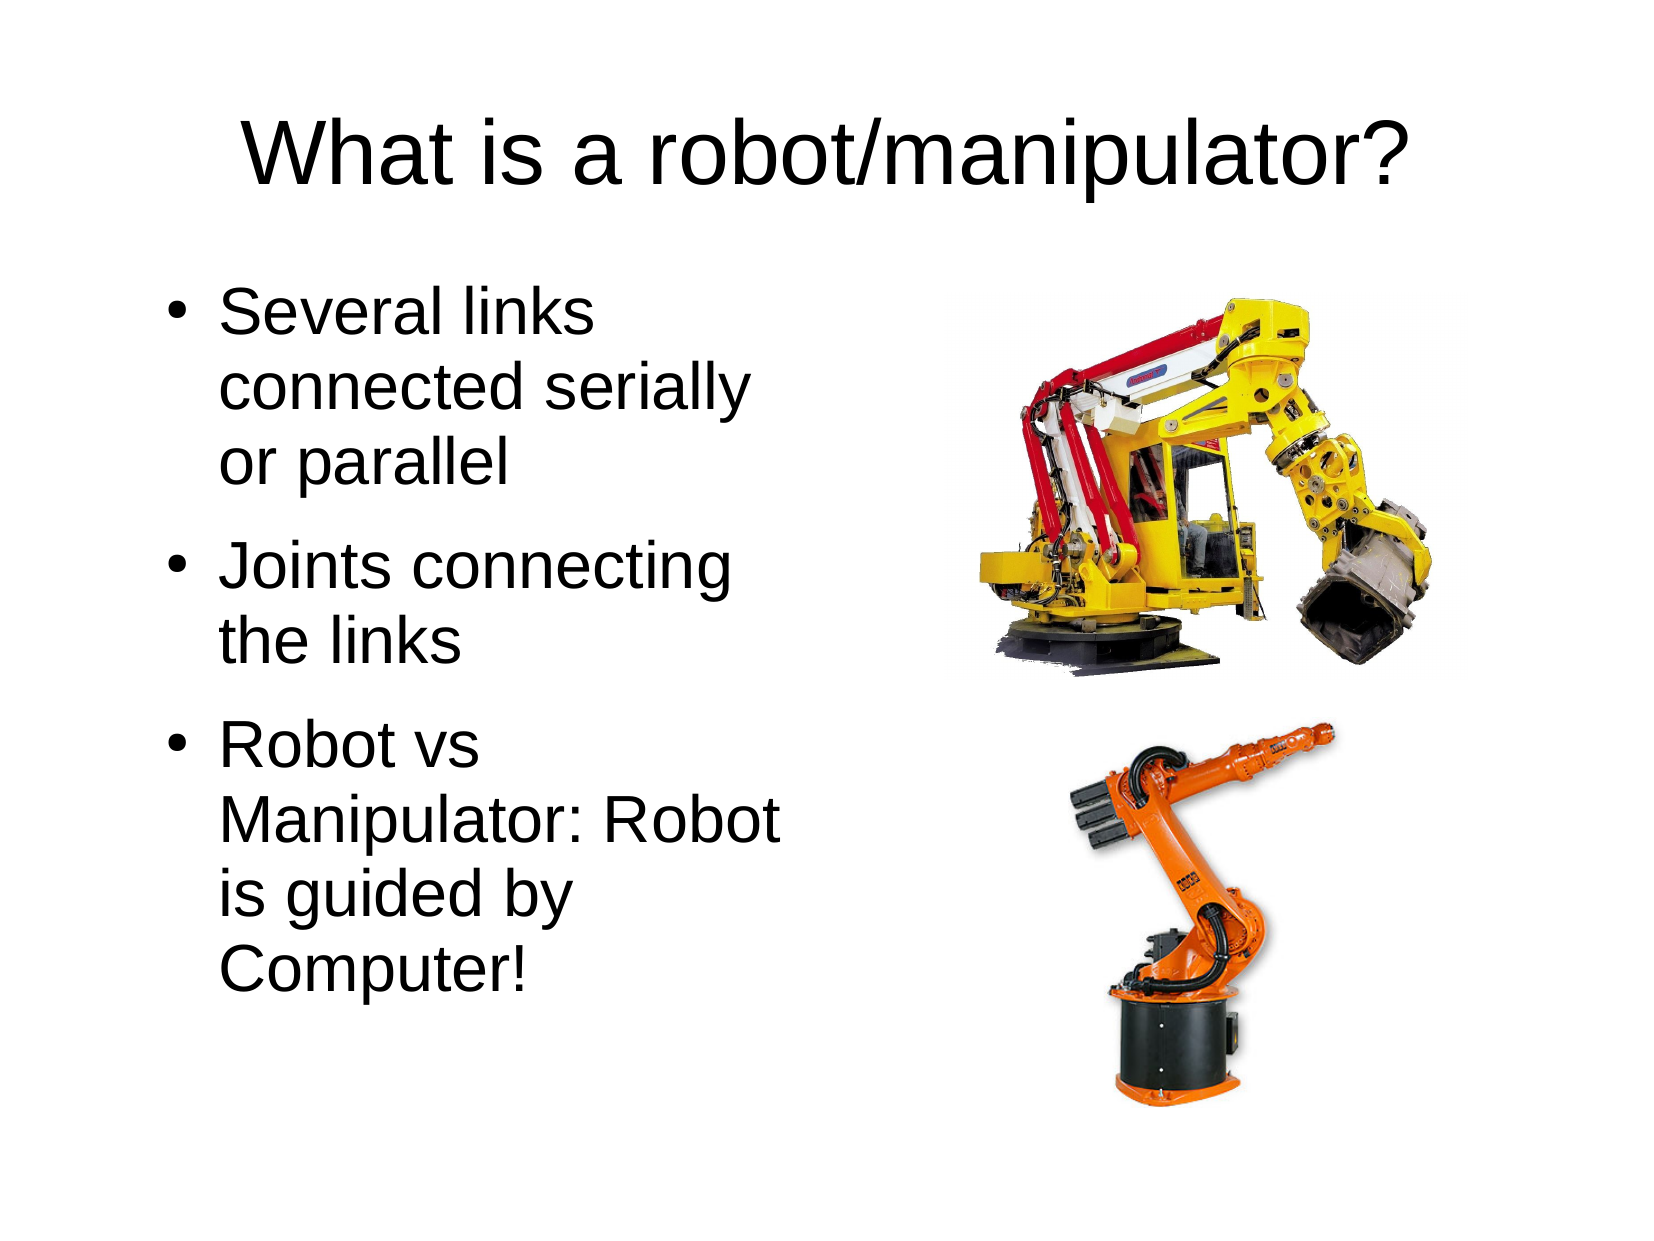

# What is a robot/manipulator?
Several links connected serially or parallel
Joints connecting the links
Robot vs Manipulator: Robot is guided by Computer!